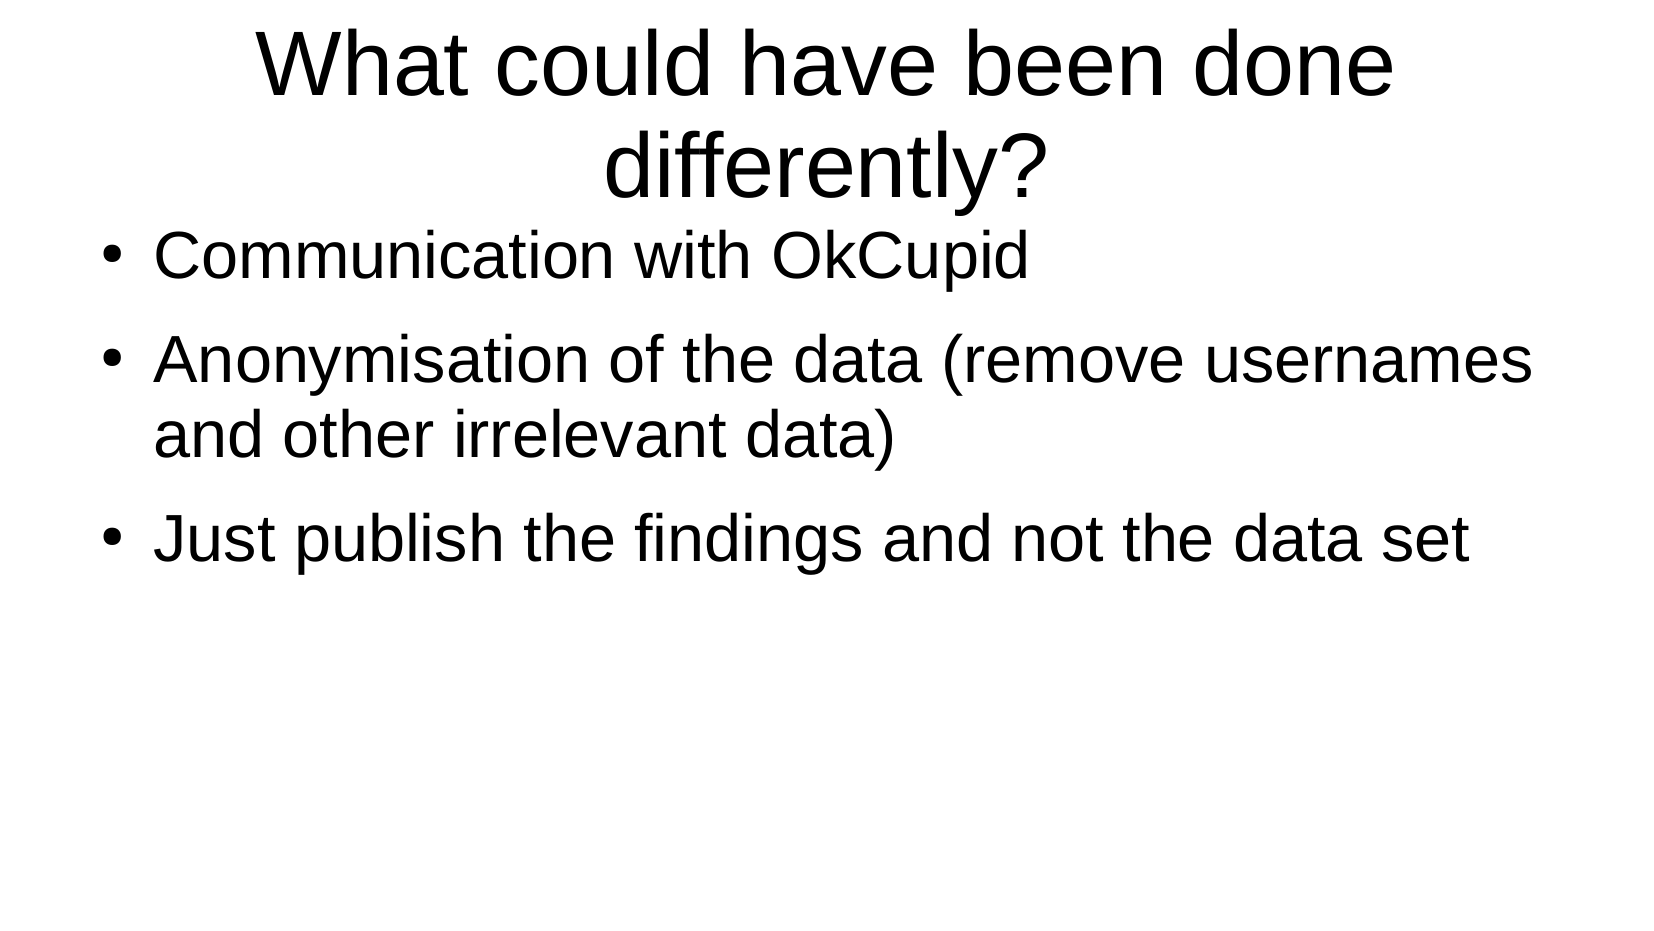

# What could have been done differently?
Communication with OkCupid
Anonymisation of the data (remove usernames and other irrelevant data)
Just publish the findings and not the data set